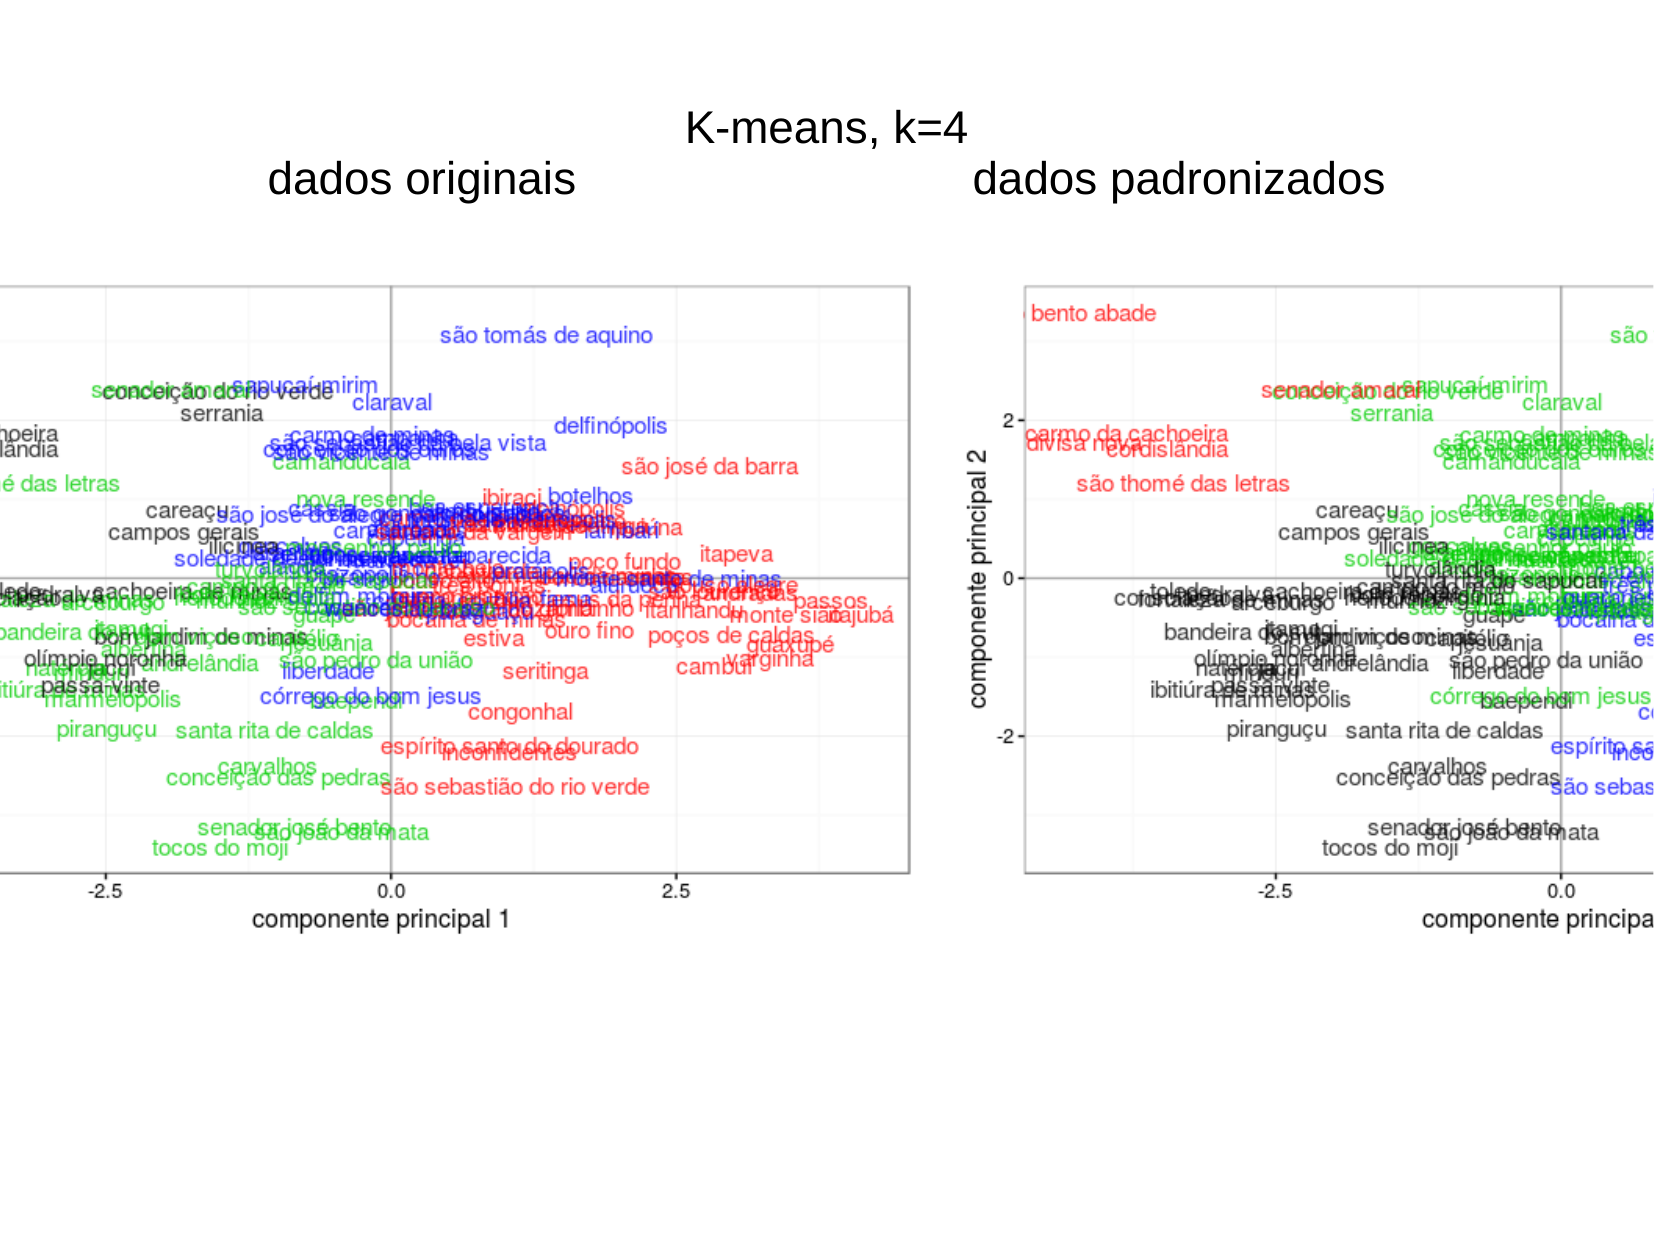

# K-means, k=4 dados originais dados padronizados